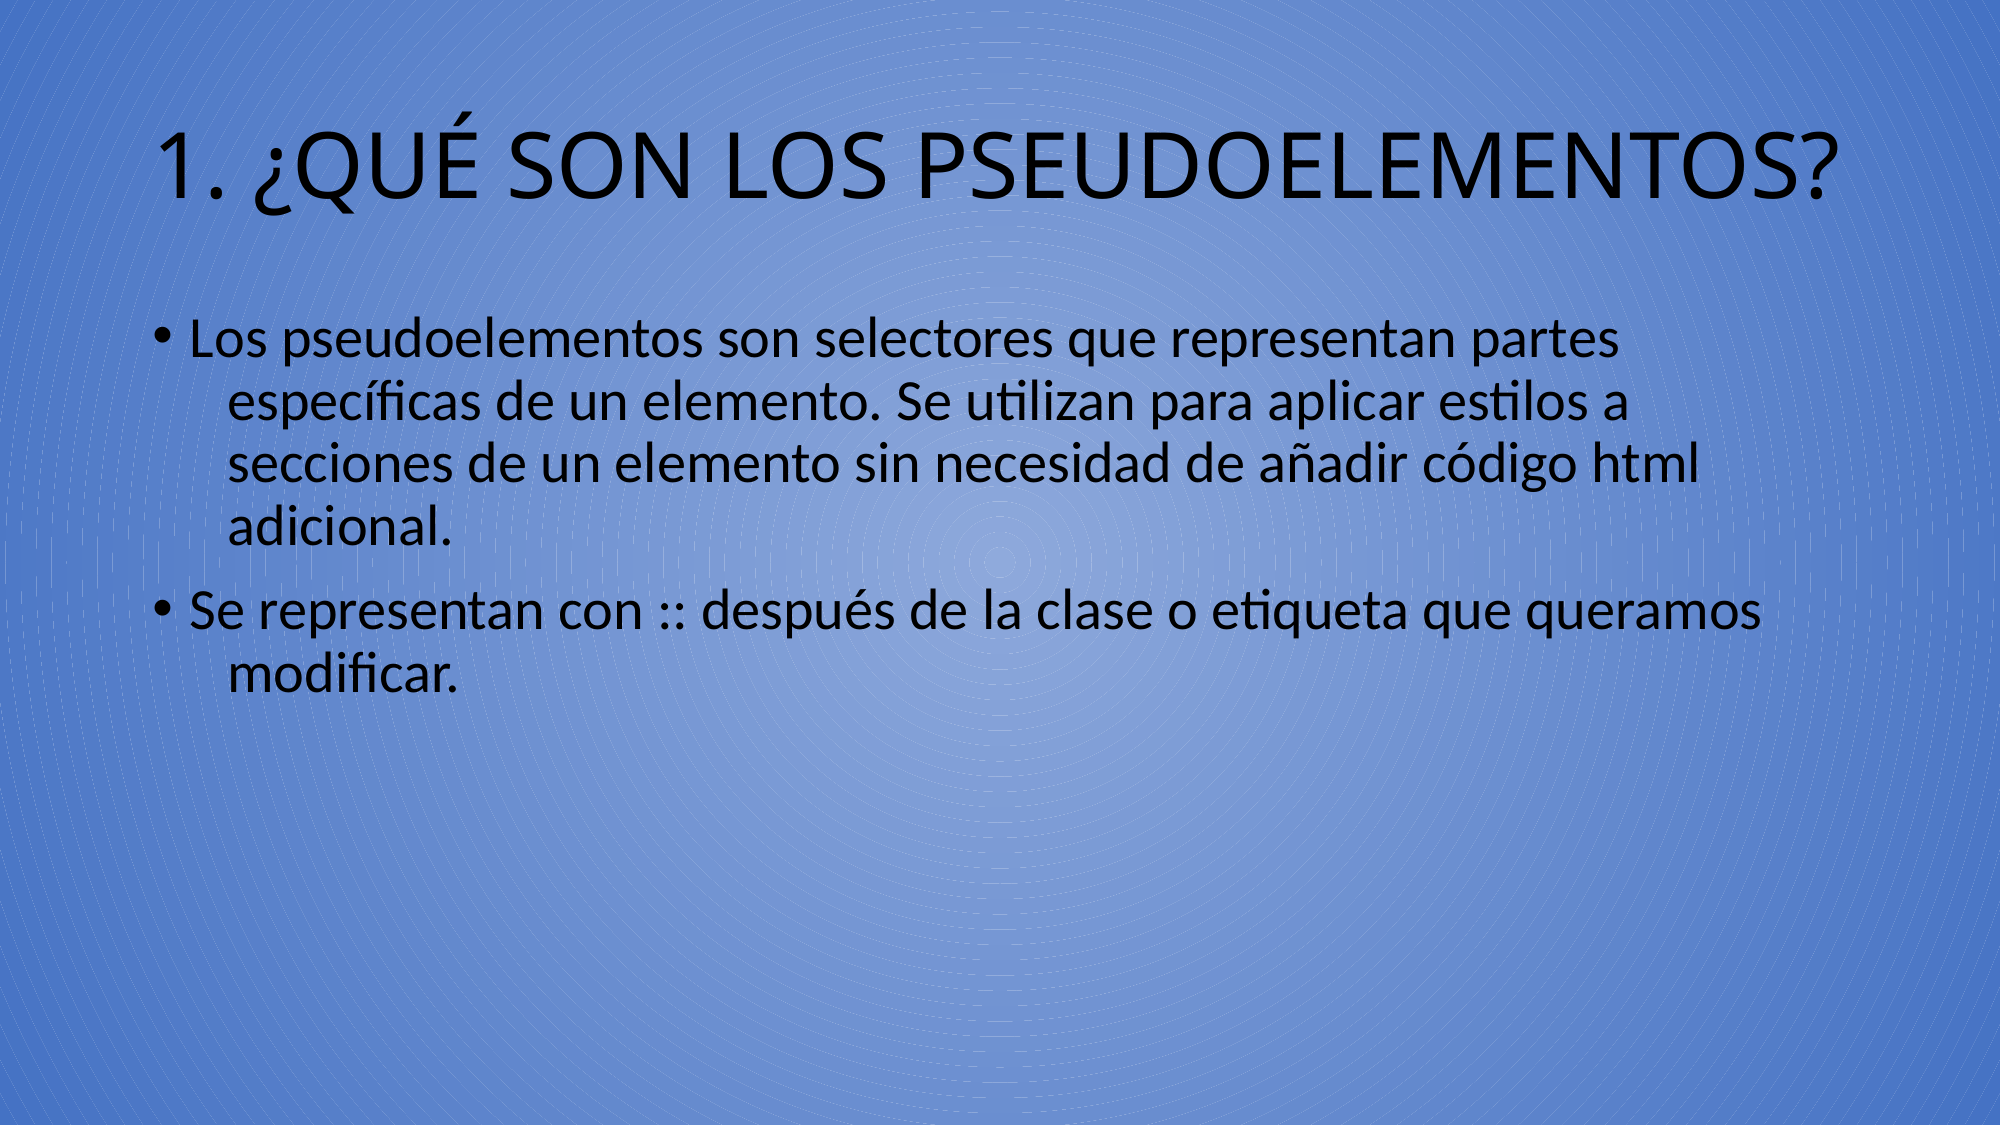

# 1. ¿QUÉ SON LOS PSEUDOELEMENTOS?
Los pseudoelementos son selectores que representan partes específicas de un elemento. Se utilizan para aplicar estilos a secciones de un elemento sin necesidad de añadir código html adicional.
Se representan con :: después de la clase o etiqueta que queramos modificar.